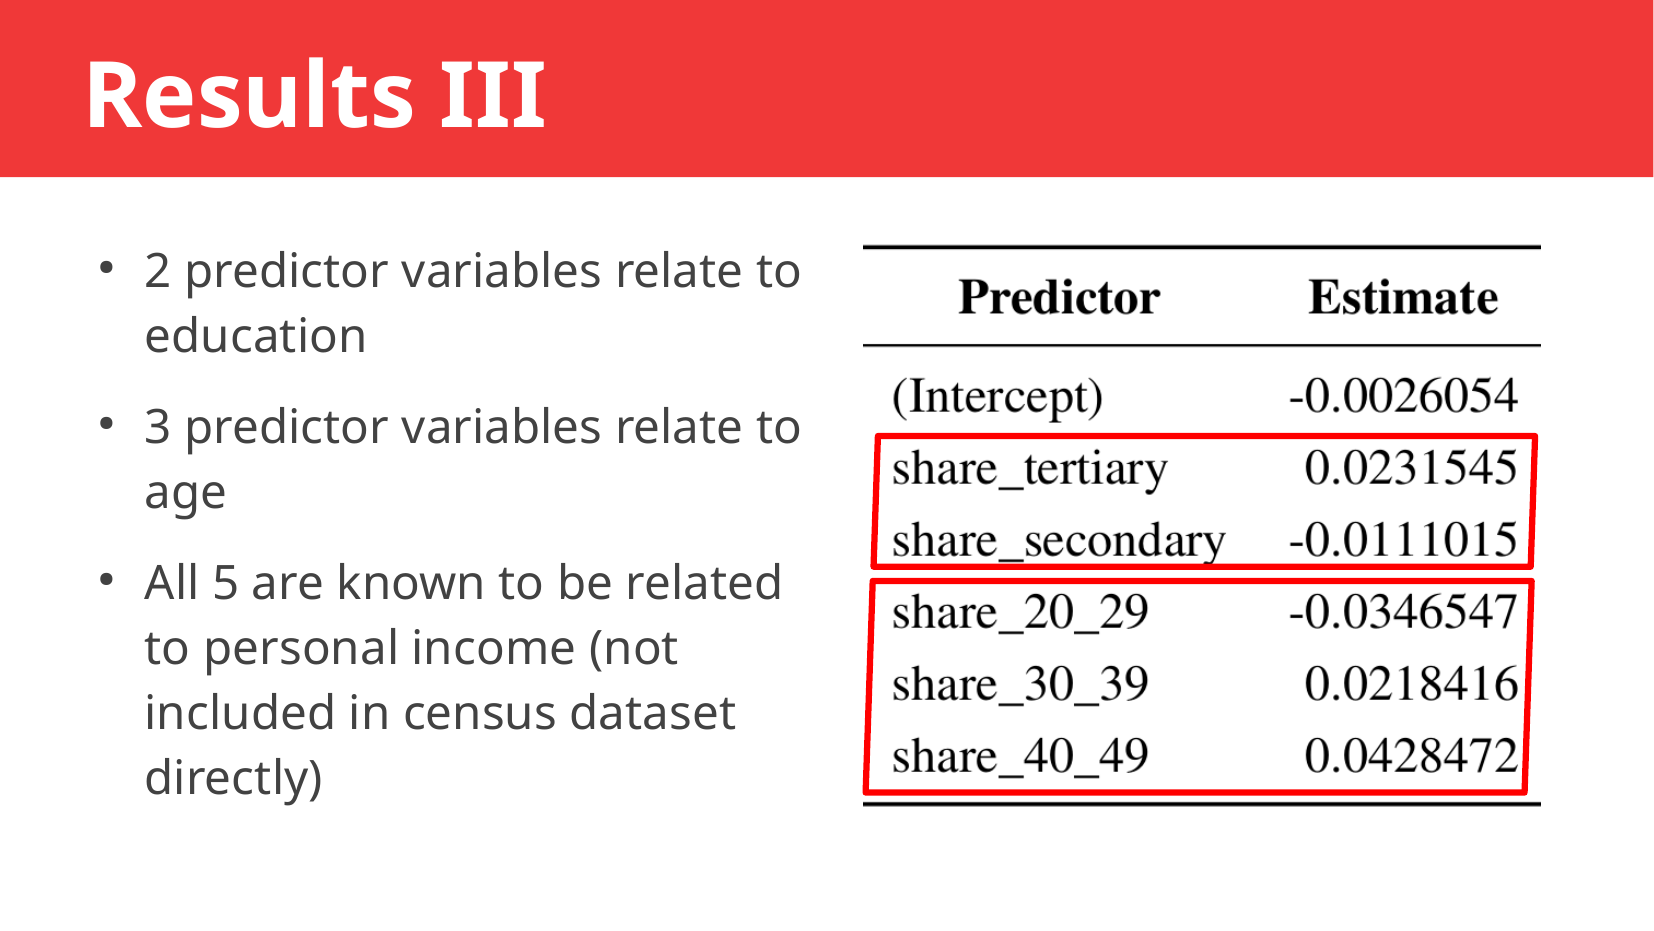

# Results III
2 predictor variables relate to education
3 predictor variables relate to age
All 5 are known to be related to personal income (not included in census dataset directly)